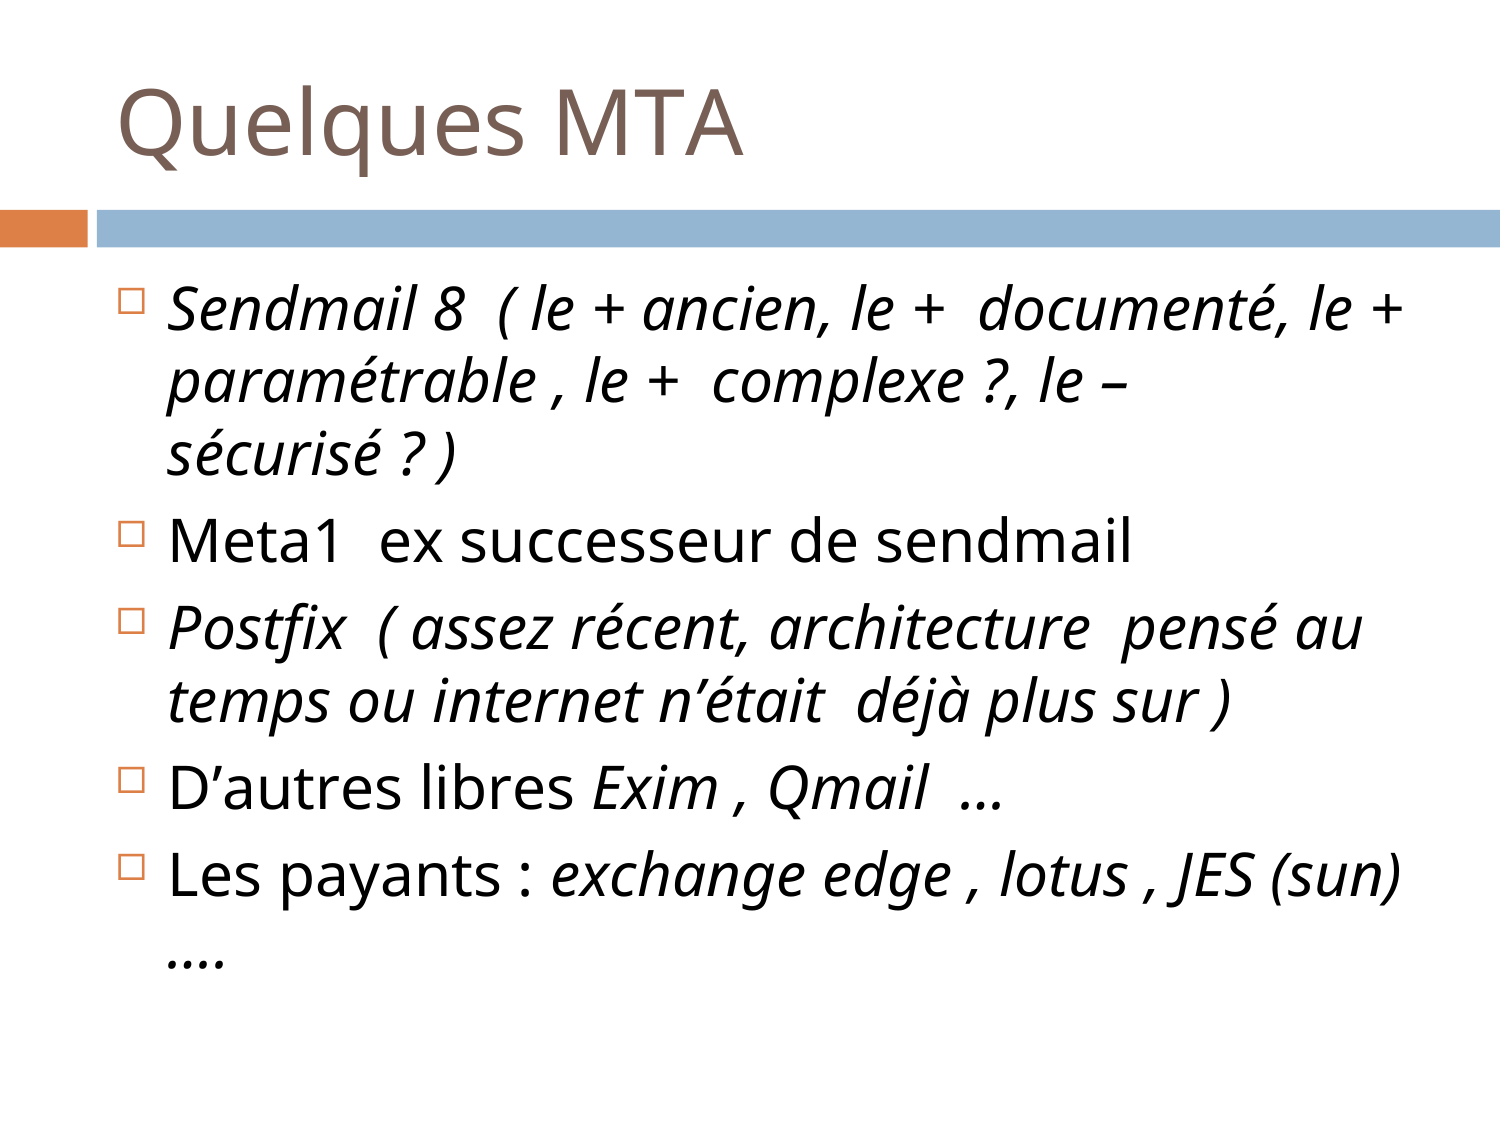

# Quelques MTA
Sendmail 8 ( le + ancien, le + documenté, le + paramétrable , le + complexe ?, le – sécurisé ? )
Meta1 ex successeur de sendmail
Postfix ( assez récent, architecture pensé au temps ou internet n’était déjà plus sur )
D’autres libres Exim , Qmail …
Les payants : exchange edge , lotus , JES (sun)….